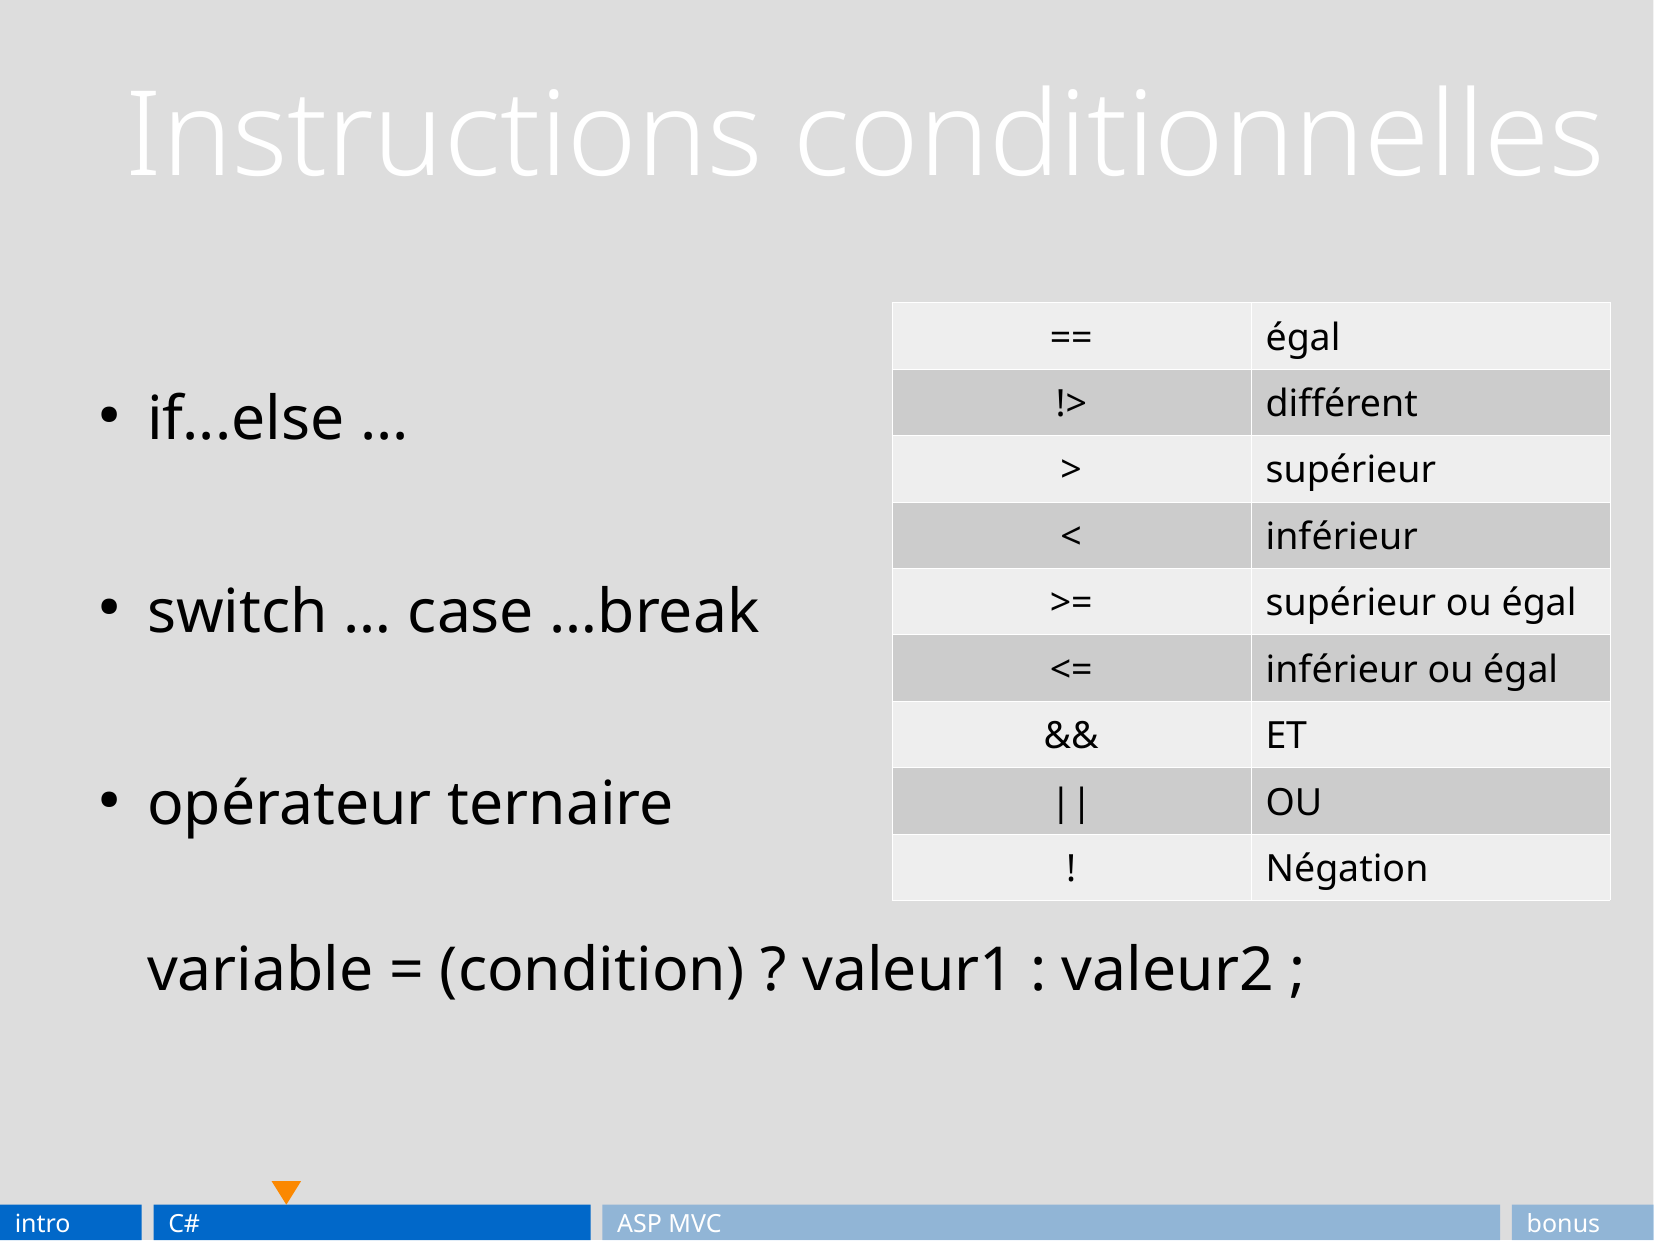

# Instructions conditionnelles
if...else ...
switch … case …break
opérateur ternaire
variable = (condition) ? valeur1 : valeur2 ;
| == | égal |
| --- | --- |
| !> | différent |
| > | supérieur |
| < | inférieur |
| >= | supérieur ou égal |
| <= | inférieur ou égal |
| && | ET |
| || | OU |
| ! | Négation |
intro
C#
ASP MVC
bonus